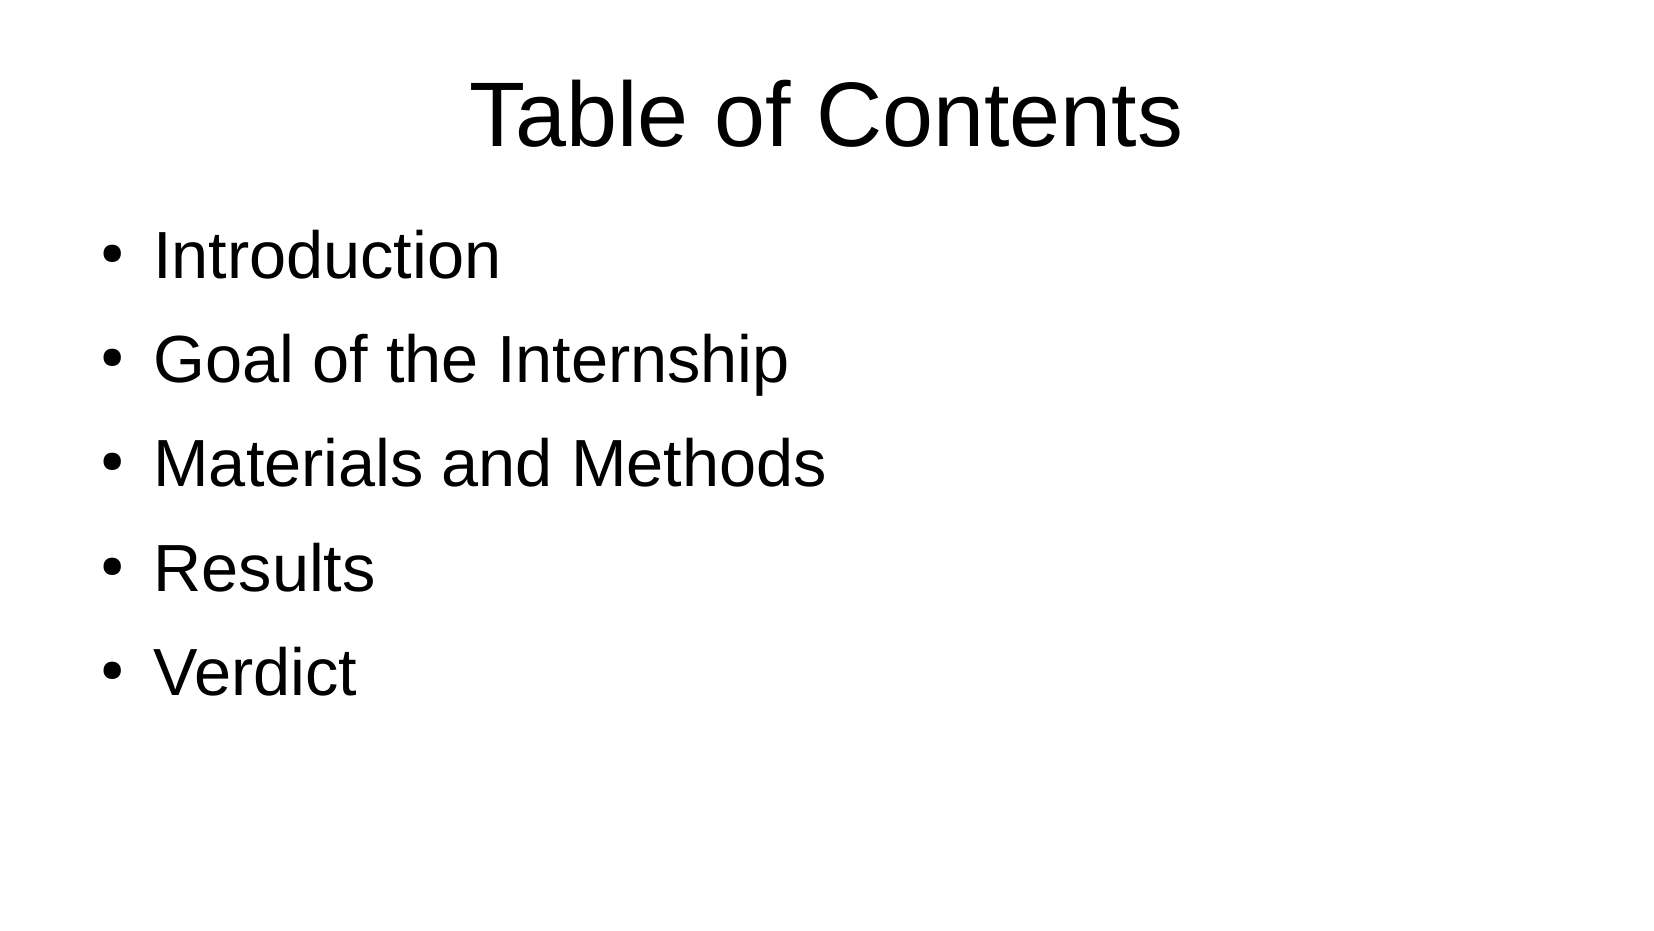

# Table of Contents
Introduction
Goal of the Internship
Materials and Methods
Results
Verdict